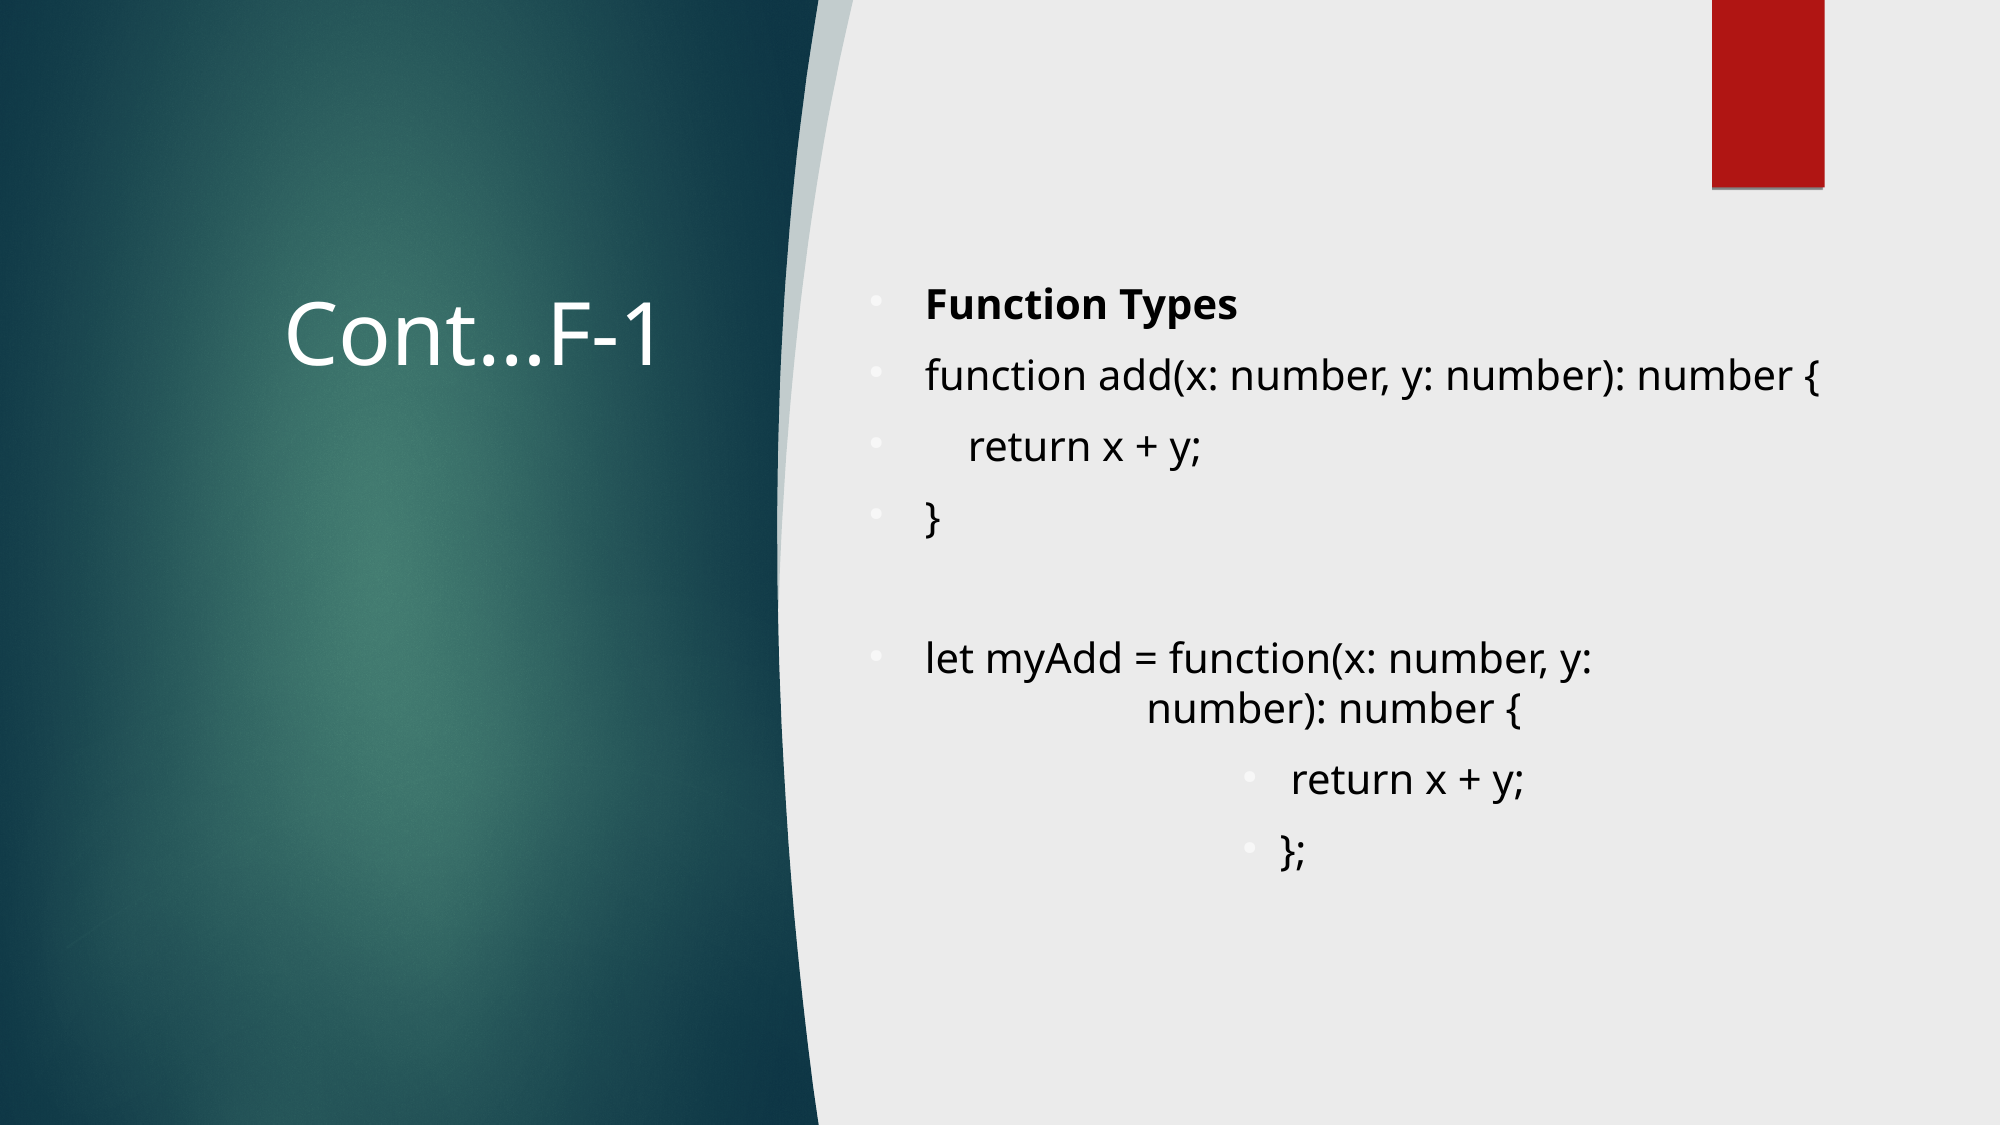

# Cont…F-1
Function Types
function add(x: number, y: number): number {
 return x + y;
}
let myAdd = function(x: number, y: 							number): number {
 return x + y;
};